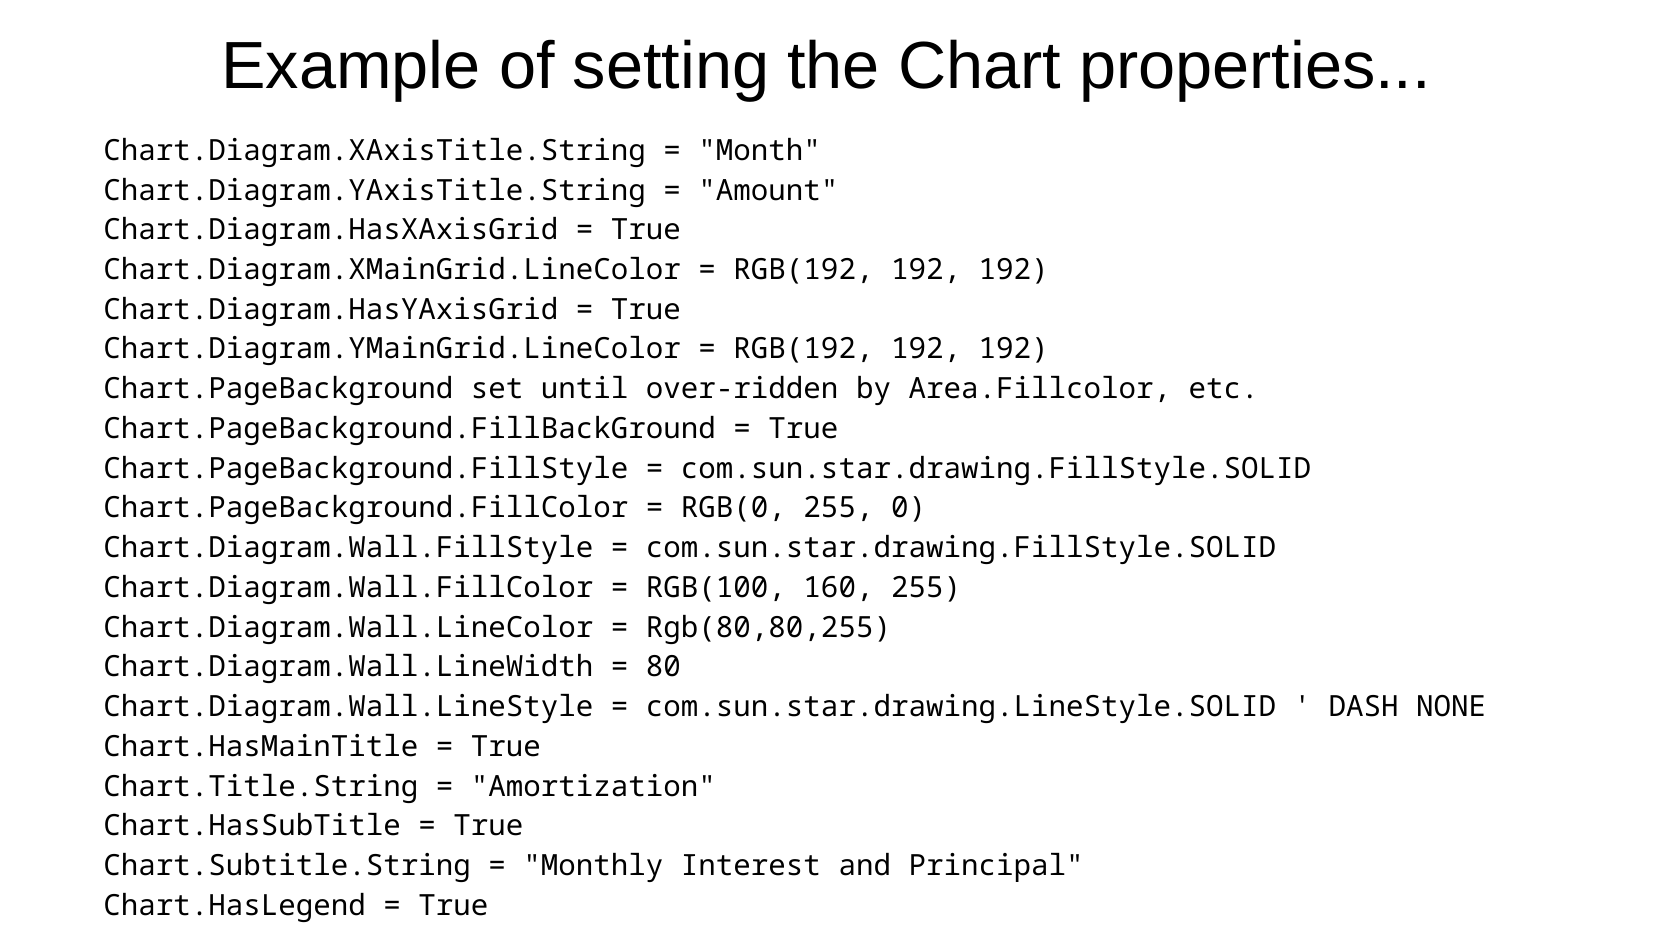

# Example of setting the Chart properties...
	Chart.Diagram.XAxisTitle.String = "Month"
	Chart.Diagram.YAxisTitle.String = "Amount"
	Chart.Diagram.HasXAxisGrid = True
	Chart.Diagram.XMainGrid.LineColor = RGB(192, 192, 192)
	Chart.Diagram.HasYAxisGrid = True
	Chart.Diagram.YMainGrid.LineColor = RGB(192, 192, 192)
	Chart.PageBackground set until over-ridden by Area.Fillcolor, etc.
	Chart.PageBackground.FillBackGround = True
	Chart.PageBackground.FillStyle = com.sun.star.drawing.FillStyle.SOLID
	Chart.PageBackground.FillColor = RGB(0, 255, 0)
	Chart.Diagram.Wall.FillStyle = com.sun.star.drawing.FillStyle.SOLID
	Chart.Diagram.Wall.FillColor = RGB(100, 160, 255)
	Chart.Diagram.Wall.LineColor = Rgb(80,80,255)
	Chart.Diagram.Wall.LineWidth = 80
	Chart.Diagram.Wall.LineStyle = com.sun.star.drawing.LineStyle.SOLID ' DASH NONE
	Chart.HasMainTitle = True
	Chart.Title.String = "Amortization"
	Chart.HasSubTitle = True
	Chart.Subtitle.String = "Monthly Interest and Principal"
	Chart.HasLegend = True
	Chart.Legend.Alignment = com.sun.star.chart.ChartLegendPosition.BOTTOM
	Chart.Legend.FillStyle = com.sun.star.drawing.FillStyle.SOLID
	Chart.Legend.FillColor = RGB(210, 210, 255)
	Chart.Legend.CharHeight = 10